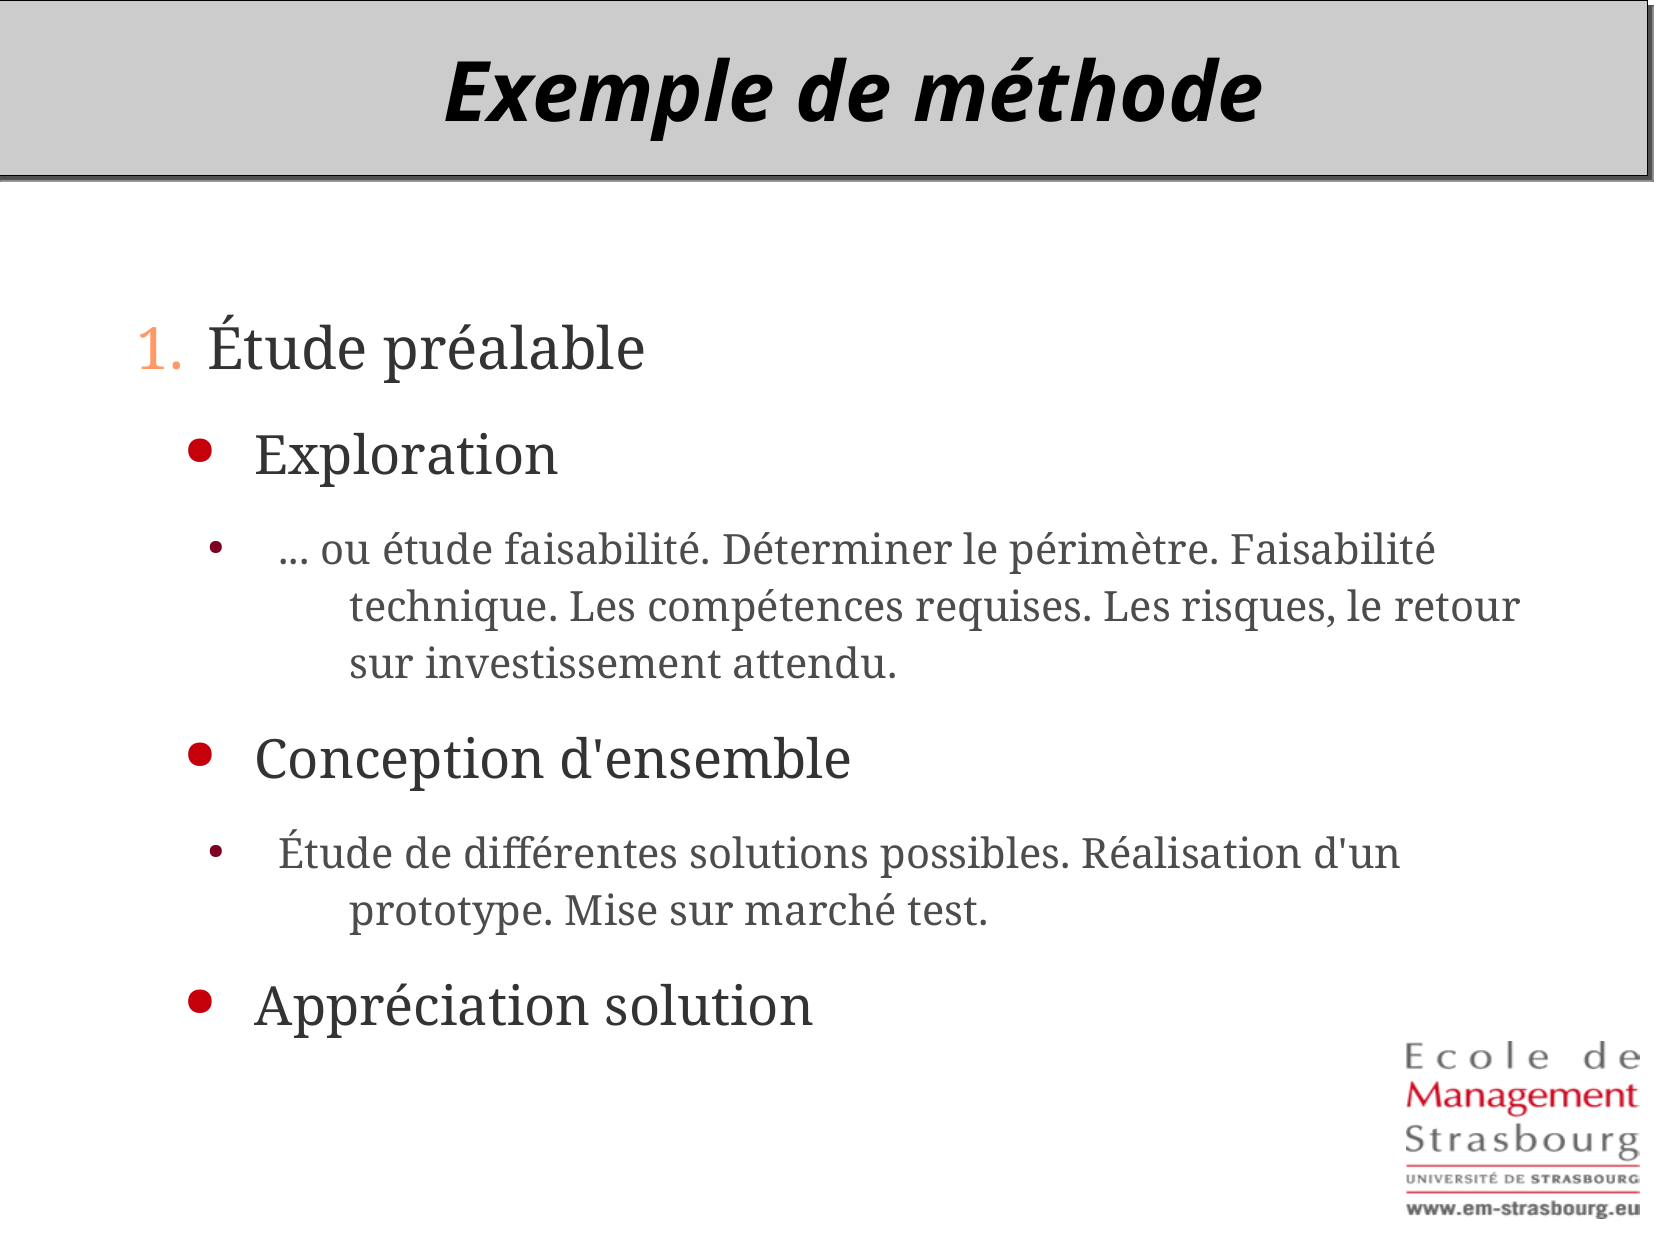

# Exemple de méthode
Étude préalable
Exploration
... ou étude faisabilité. Déterminer le périmètre. Faisabilité technique. Les compétences requises. Les risques, le retour sur investissement attendu.
Conception d'ensemble
Étude de différentes solutions possibles. Réalisation d'un prototype. Mise sur marché test.
Appréciation solution